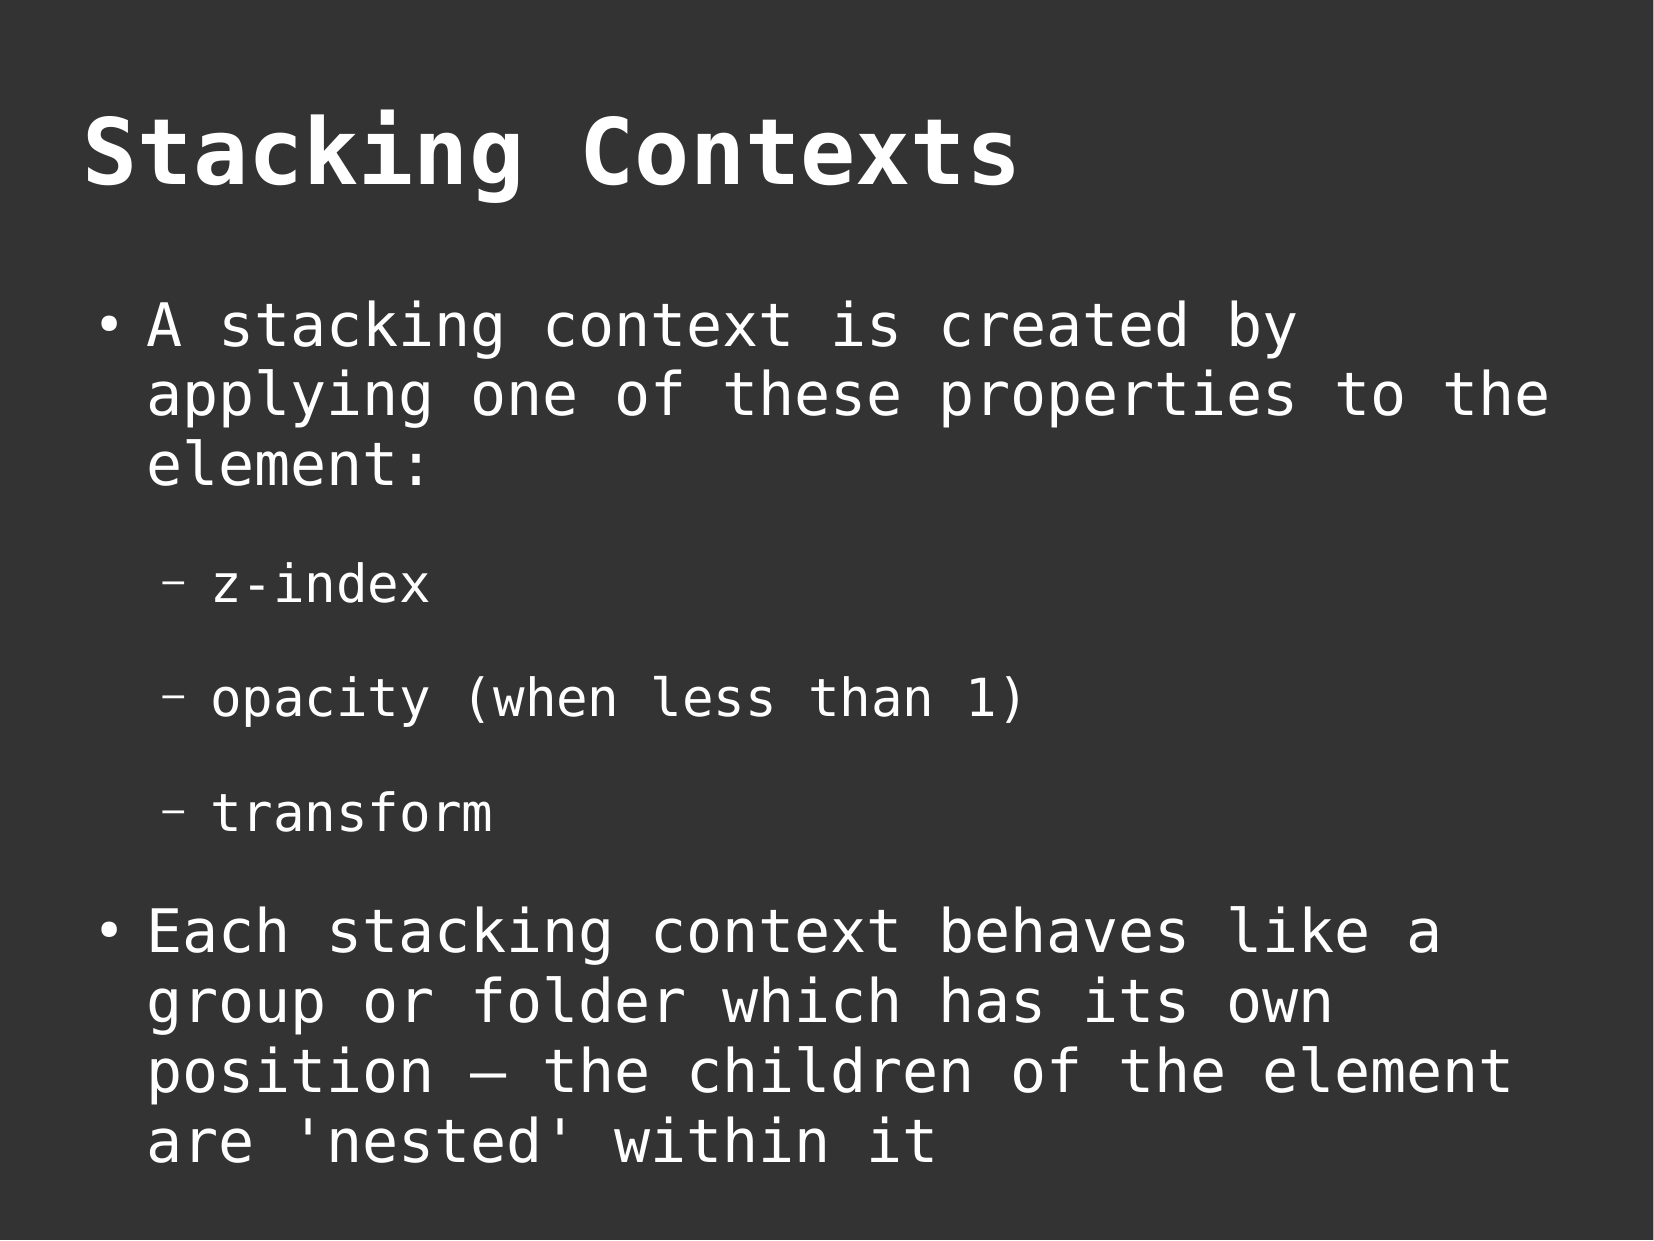

# Stacking Contexts
A stacking context is created by applying one of these properties to the element:
z-index
opacity (when less than 1)
transform
Each stacking context behaves like a group or folder which has its own position – the children of the element are 'nested' within it